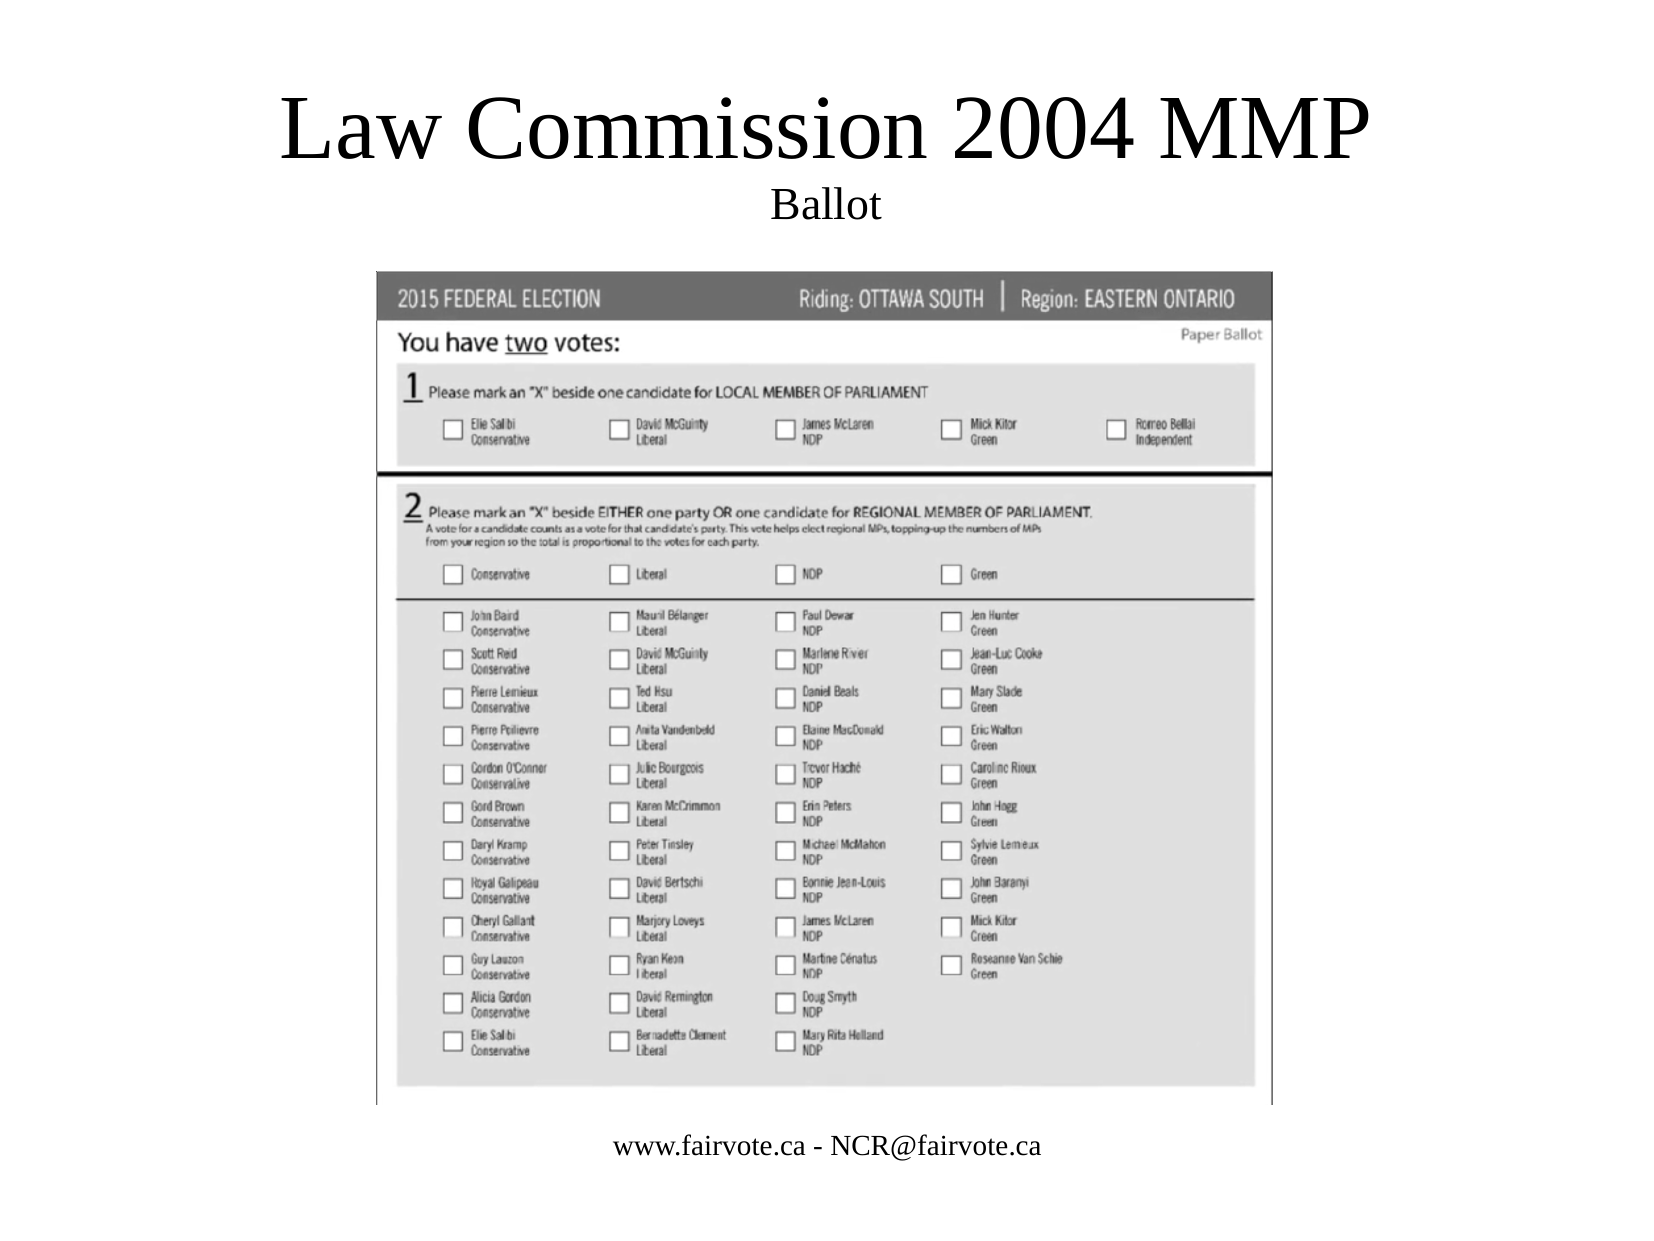

# Law Commission 2004 MMP Ballot
www.fairvote.ca - NCR@fairvote.ca